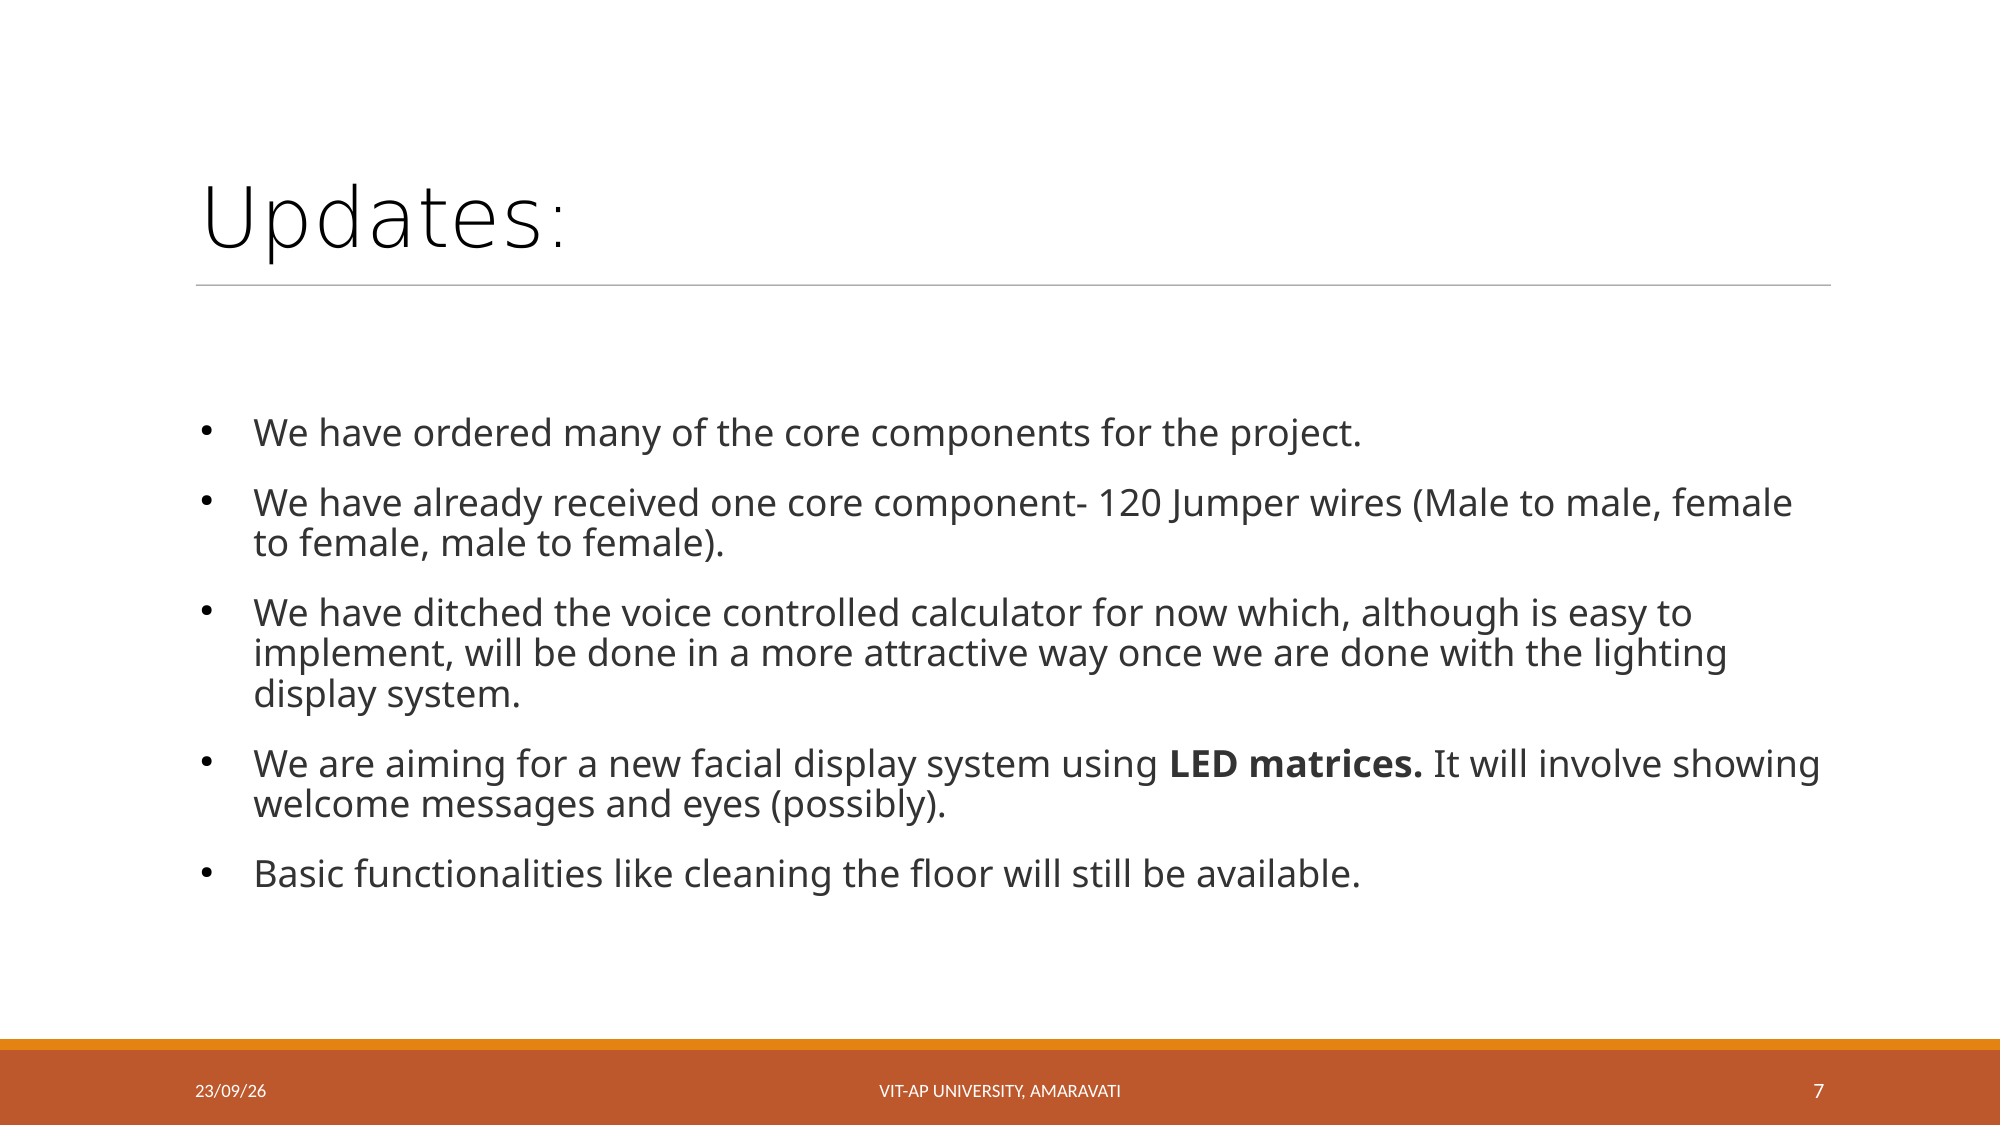

Updates:
# We have ordered many of the core components for the project.
We have already received one core component- 120 Jumper wires (Male to male, female to female, male to female).
We have ditched the voice controlled calculator for now which, although is easy to implement, will be done in a more attractive way once we are done with the lighting display system.
We are aiming for a new facial display system using LED matrices. It will involve showing welcome messages and eyes (possibly).
Basic functionalities like cleaning the floor will still be available.
VIT-AP University, Amaravati
7